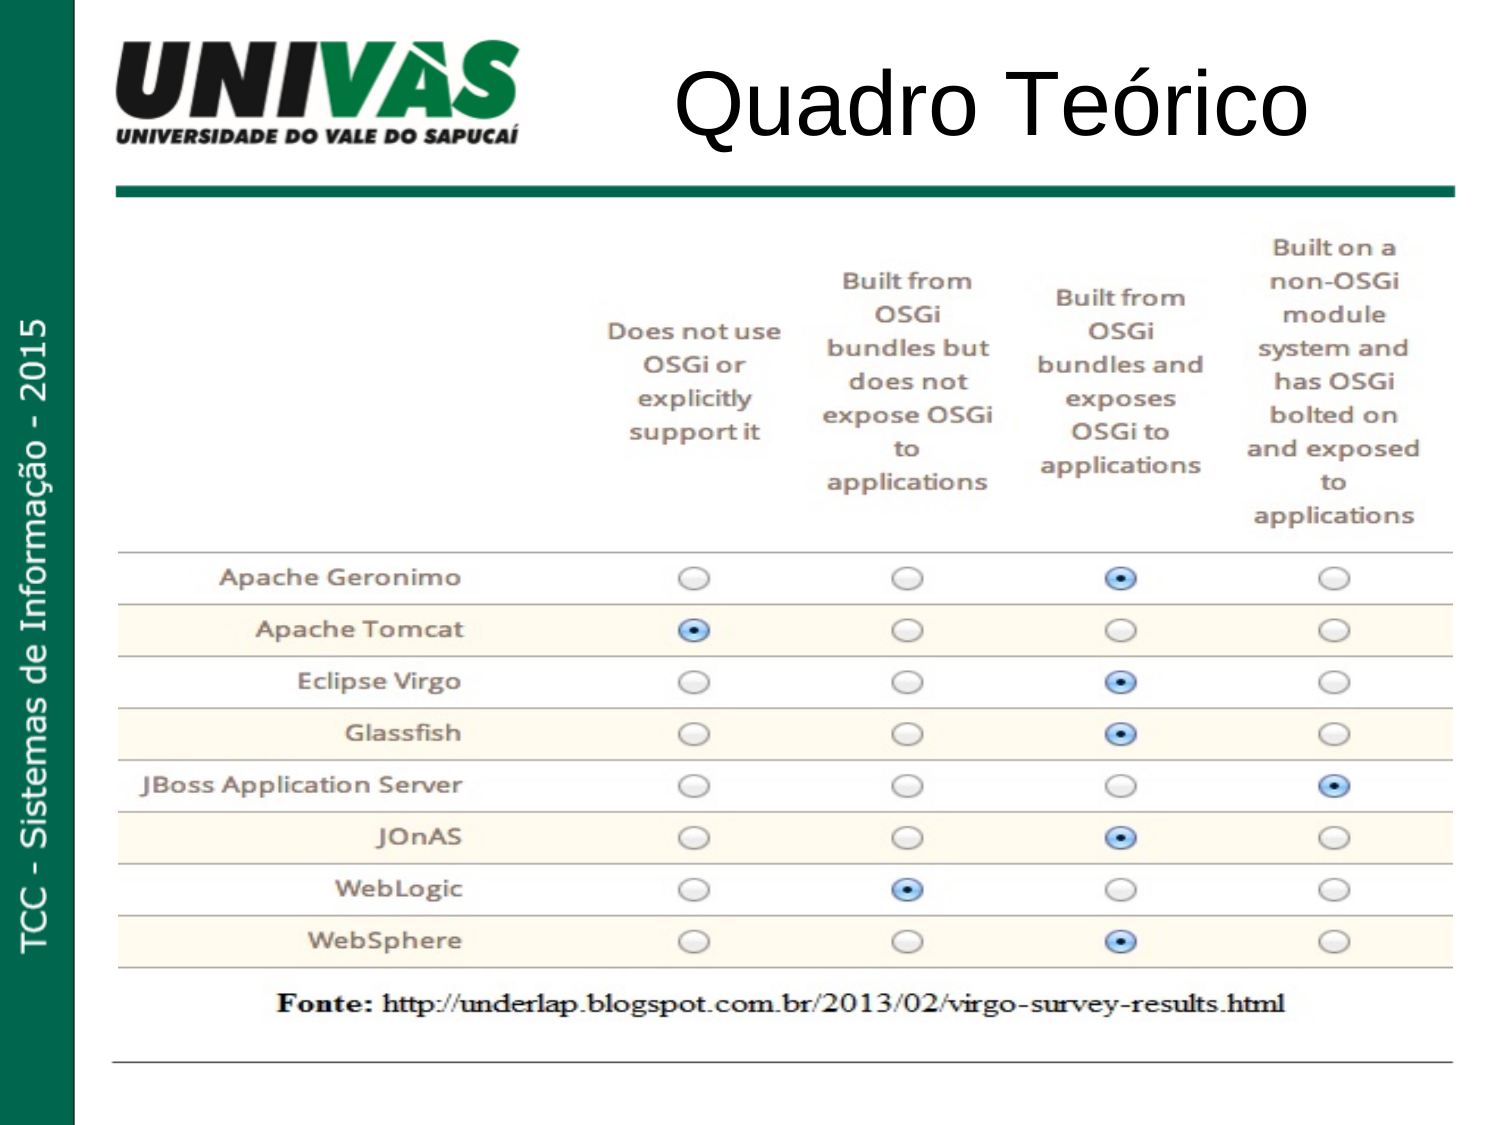

# Quadro Teórico
OSGi
Arquitetura
Bundles
Versionamento
Implementações
Servidores